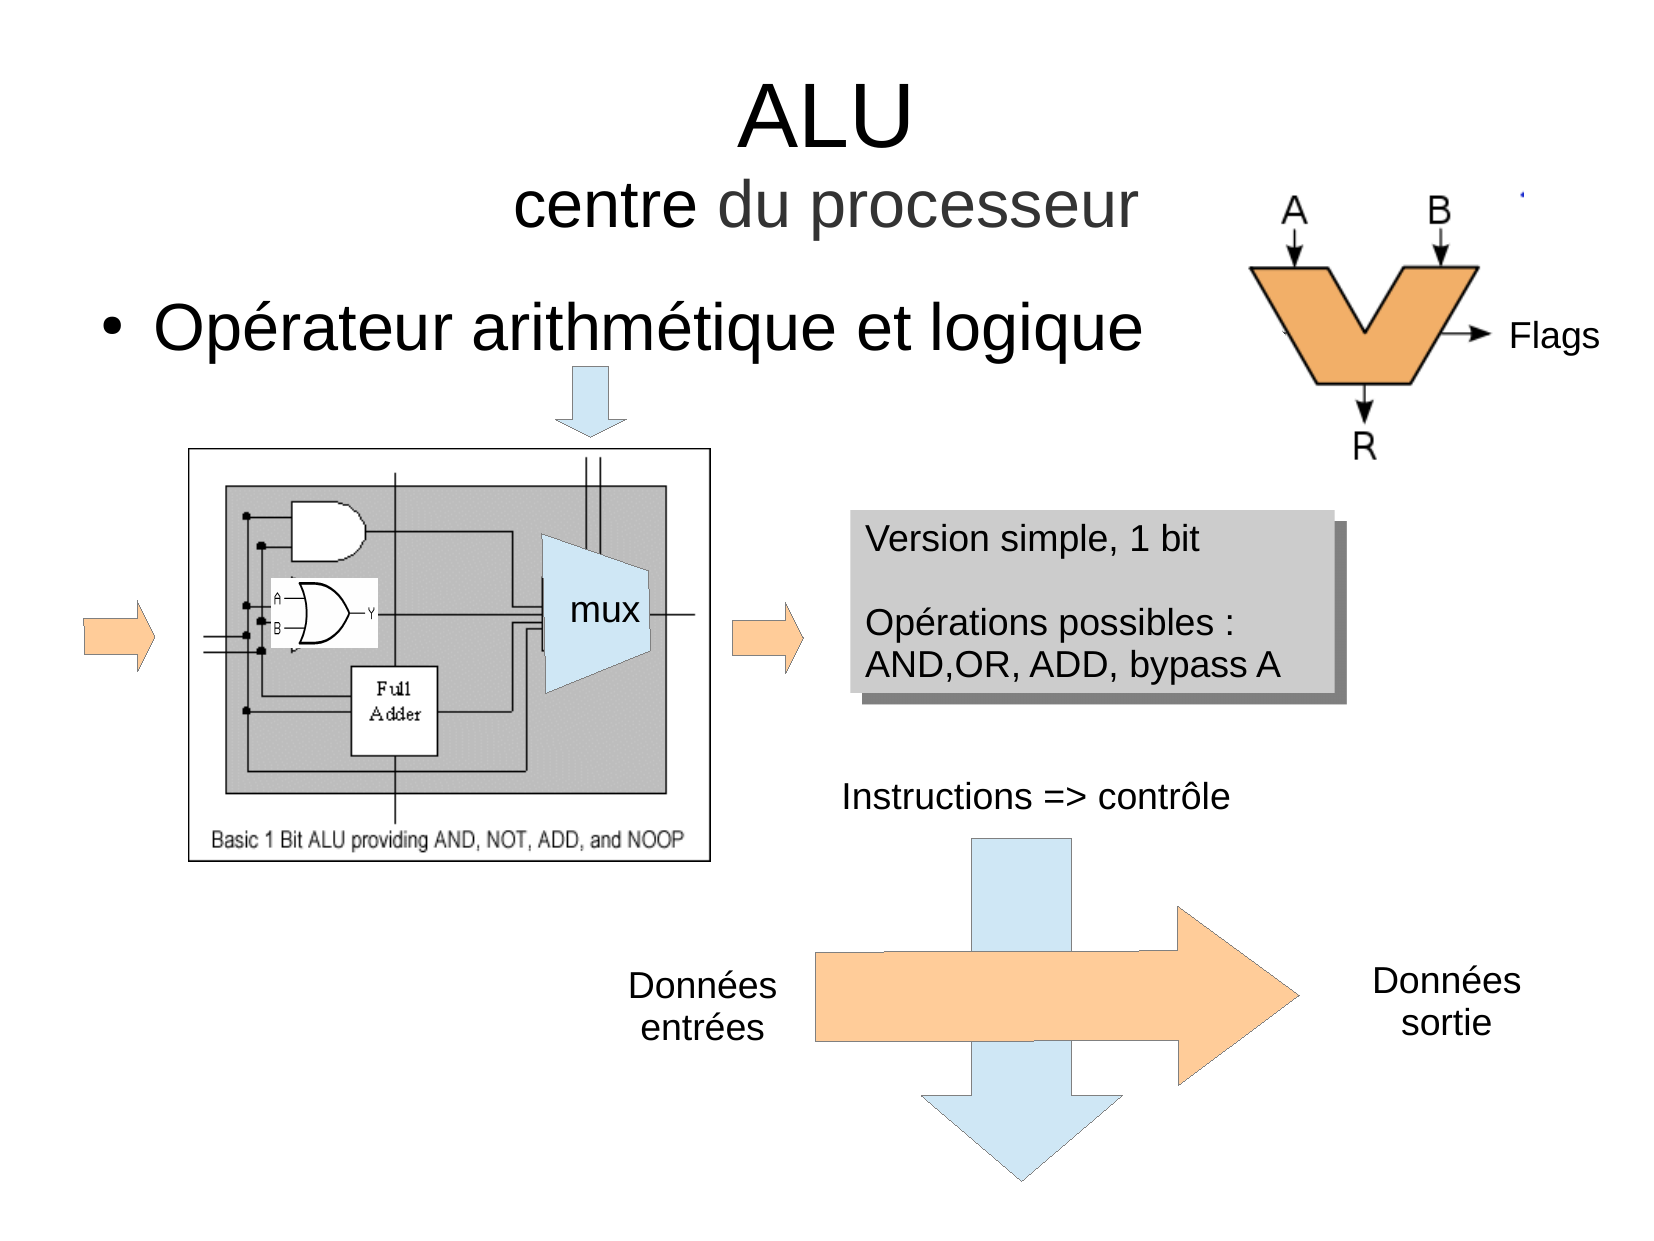

# ALU centre du processeur
Opérateur arithmétique et logique
Flags
Version simple, 1 bit
Opérations possibles :
AND,OR, ADD, bypass A
mux
Instructions => contrôle
Données
sortie
Données
entrées